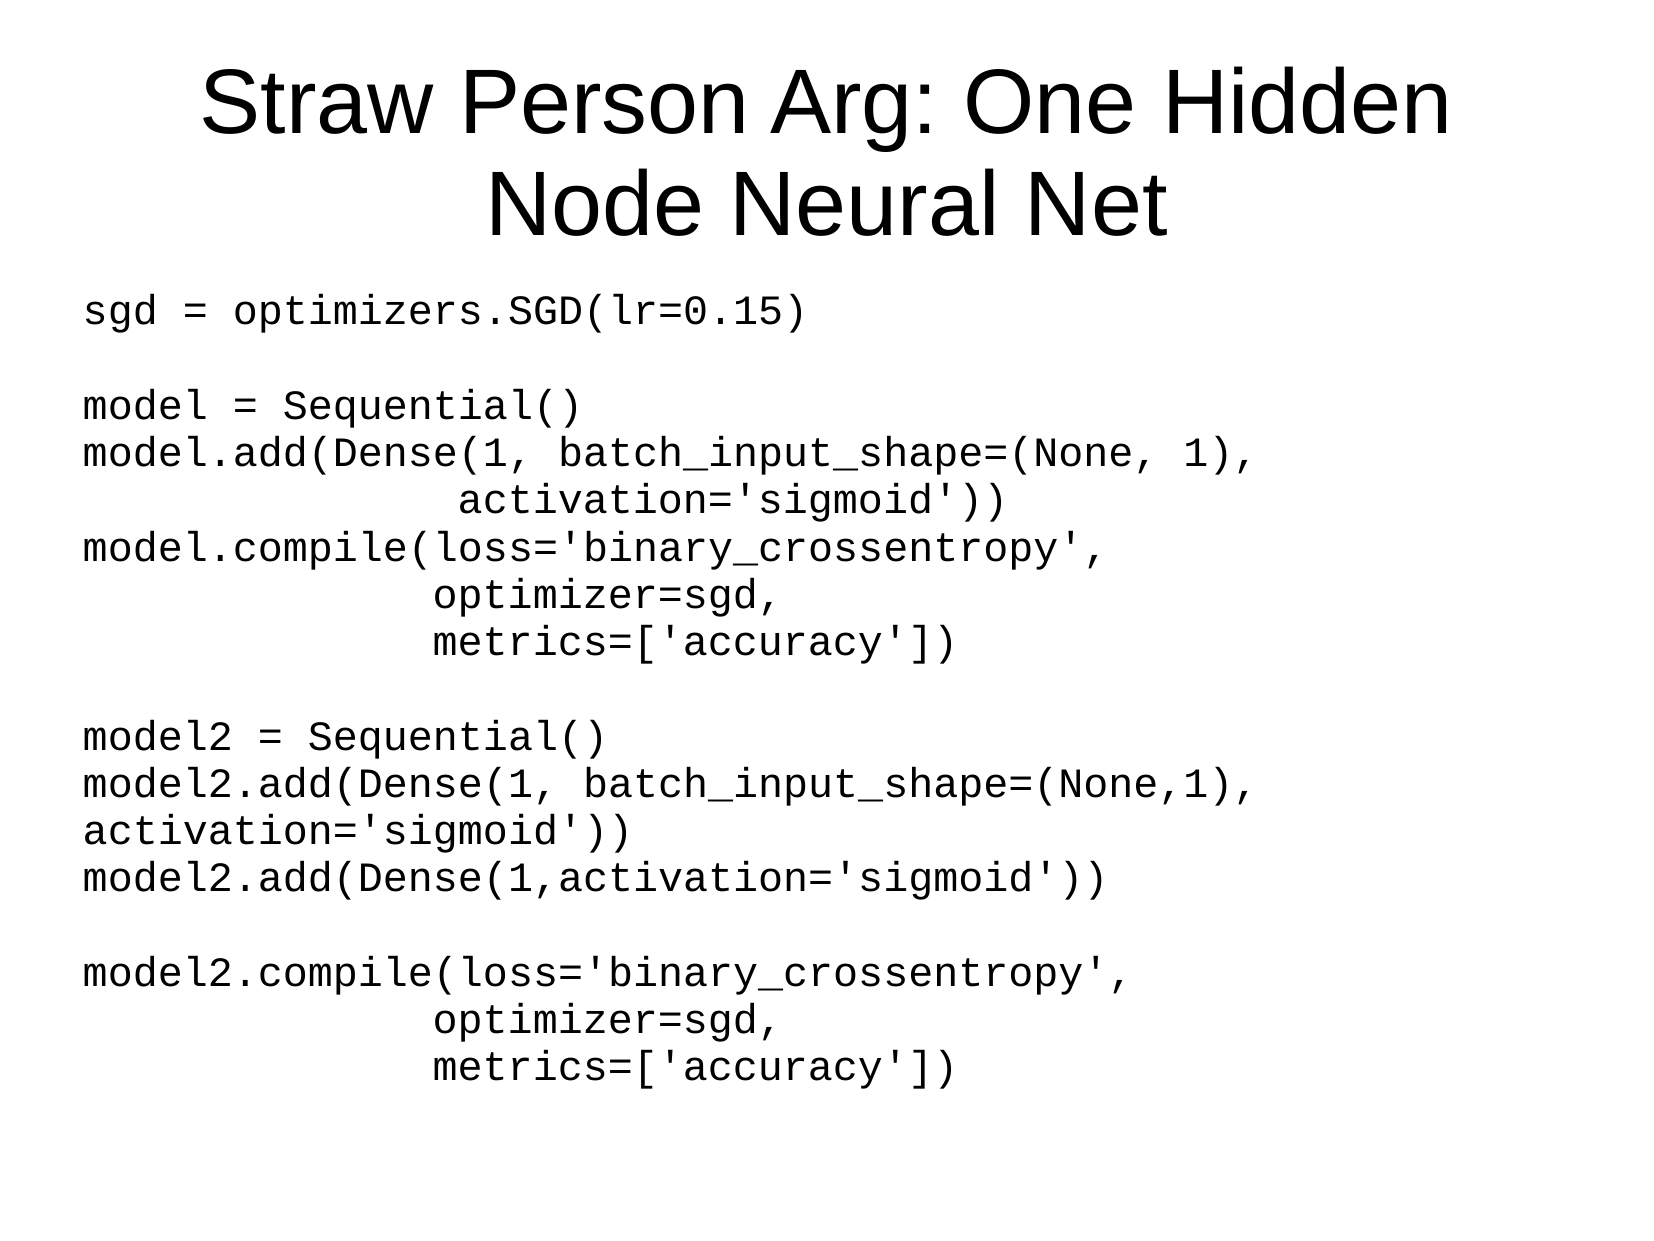

# Straw Person Arg: One Hidden Node Neural Net
sgd = optimizers.SGD(lr=0.15)
model = Sequential()
model.add(Dense(1, batch_input_shape=(None, 1), 							activation='sigmoid'))
model.compile(loss='binary_crossentropy',
 optimizer=sgd,
 metrics=['accuracy'])
model2 = Sequential()
model2.add(Dense(1, batch_input_shape=(None,1), 		 activation='sigmoid'))
model2.add(Dense(1,activation='sigmoid'))
model2.compile(loss='binary_crossentropy',
 optimizer=sgd,
 metrics=['accuracy'])